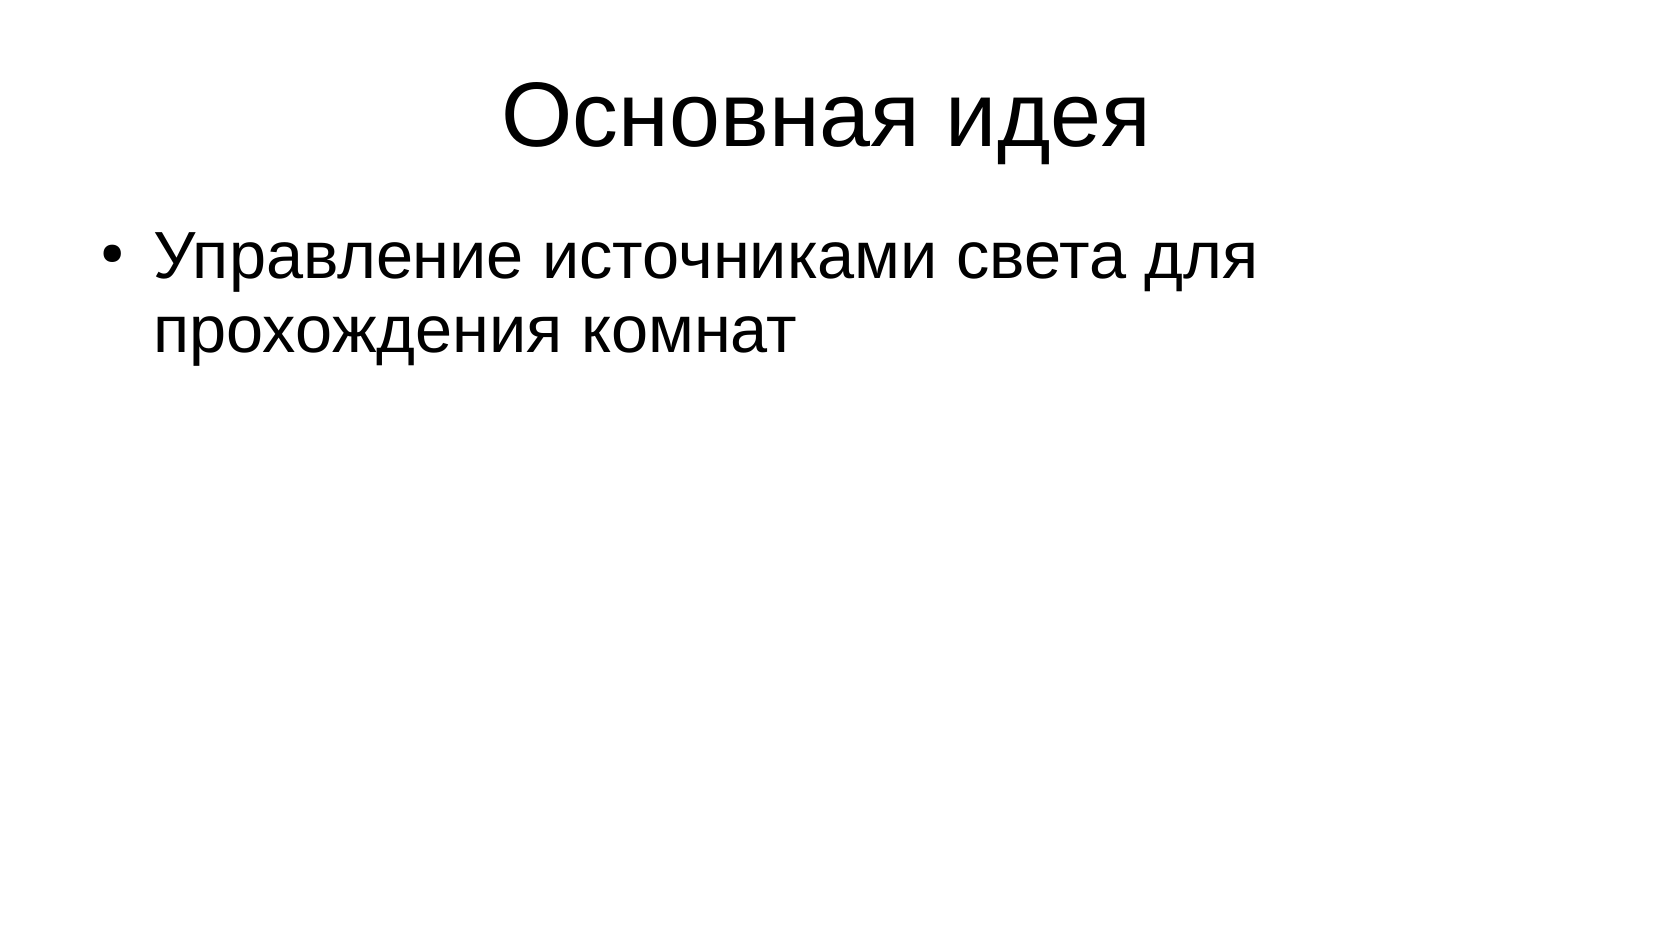

# Основная идея
Управление источниками света для прохождения комнат